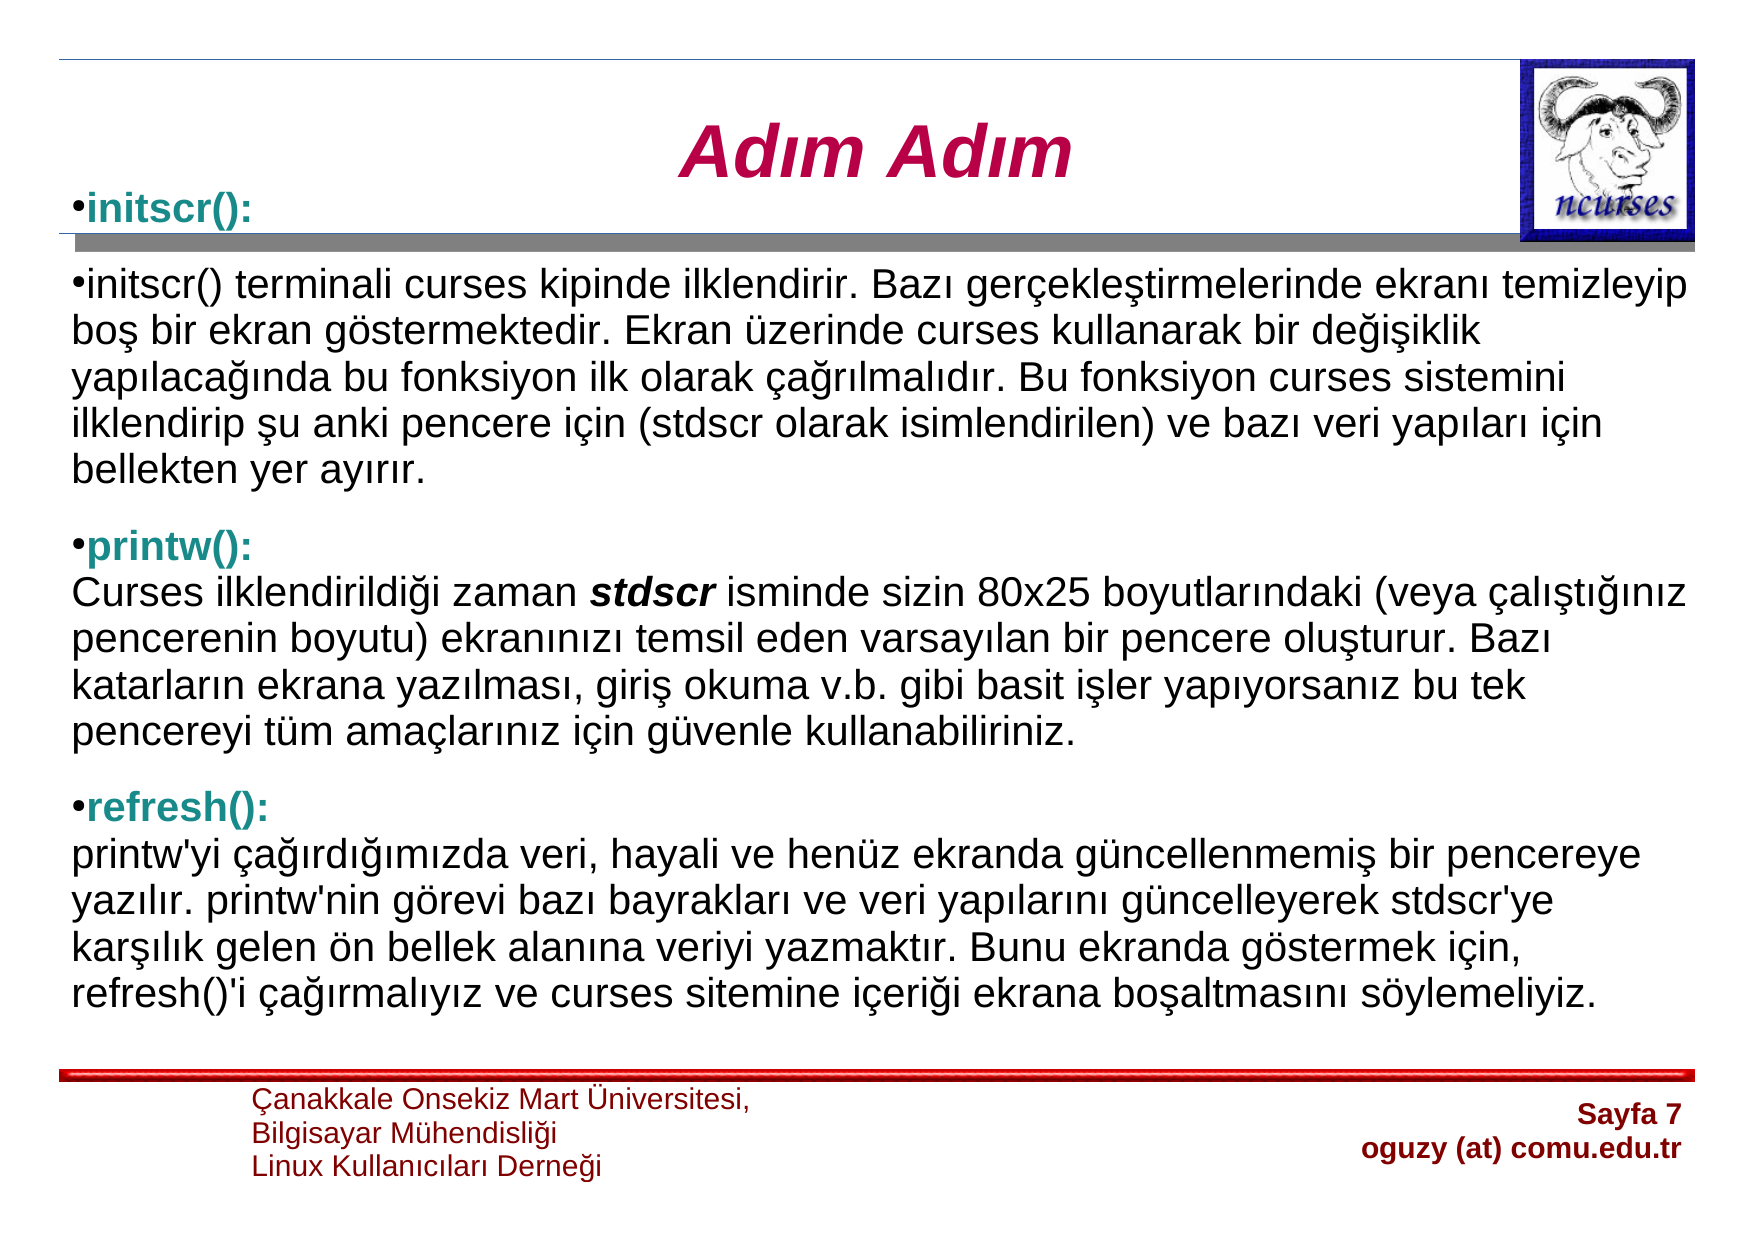

# Adım Adım
initscr():
initscr() terminali curses kipinde ilklendirir. Bazı gerçekleştirmelerinde ekranı temizleyip boş bir ekran göstermektedir. Ekran üzerinde curses kullanarak bir değişiklik yapılacağında bu fonksiyon ilk olarak çağrılmalıdır. Bu fonksiyon curses sistemini ilklendirip şu anki pencere için (stdscr olarak isimlendirilen) ve bazı veri yapıları için bellekten yer ayırır.
printw():
Curses ilklendirildiği zaman stdscr isminde sizin 80x25 boyutlarındaki (veya çalıştığınız pencerenin boyutu) ekranınızı temsil eden varsayılan bir pencere oluşturur. Bazı katarların ekrana yazılması, giriş okuma v.b. gibi basit işler yapıyorsanız bu tek pencereyi tüm amaçlarınız için güvenle kullanabiliriniz.
refresh():
printw'yi çağırdığımızda veri, hayali ve henüz ekranda güncellenmemiş bir pencereye yazılır. printw'nin görevi bazı bayrakları ve veri yapılarını güncelleyerek stdscr'ye karşılık gelen ön bellek alanına veriyi yazmaktır. Bunu ekranda göstermek için, refresh()'i çağırmalıyız ve curses sitemine içeriği ekrana boşaltmasını söylemeliyiz.